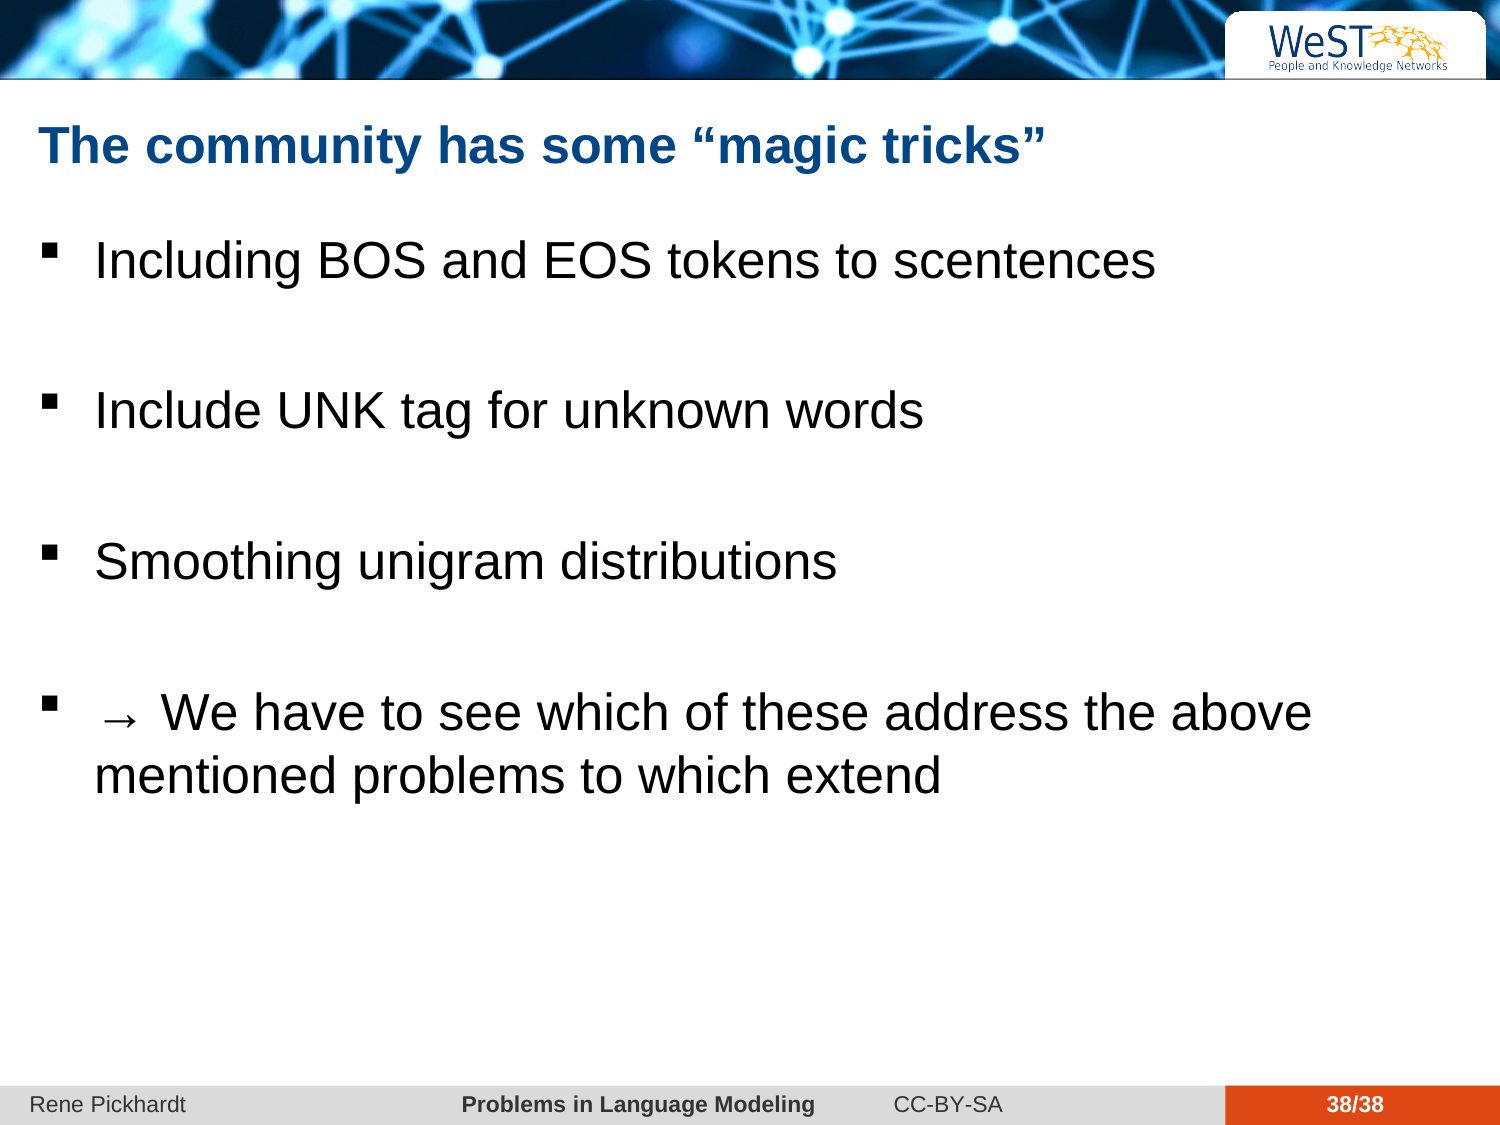

# The community has some “magic tricks”
Including BOS and EOS tokens to scentences
Include UNK tag for unknown words
Smoothing unigram distributions
→ We have to see which of these address the above mentioned problems to which extend